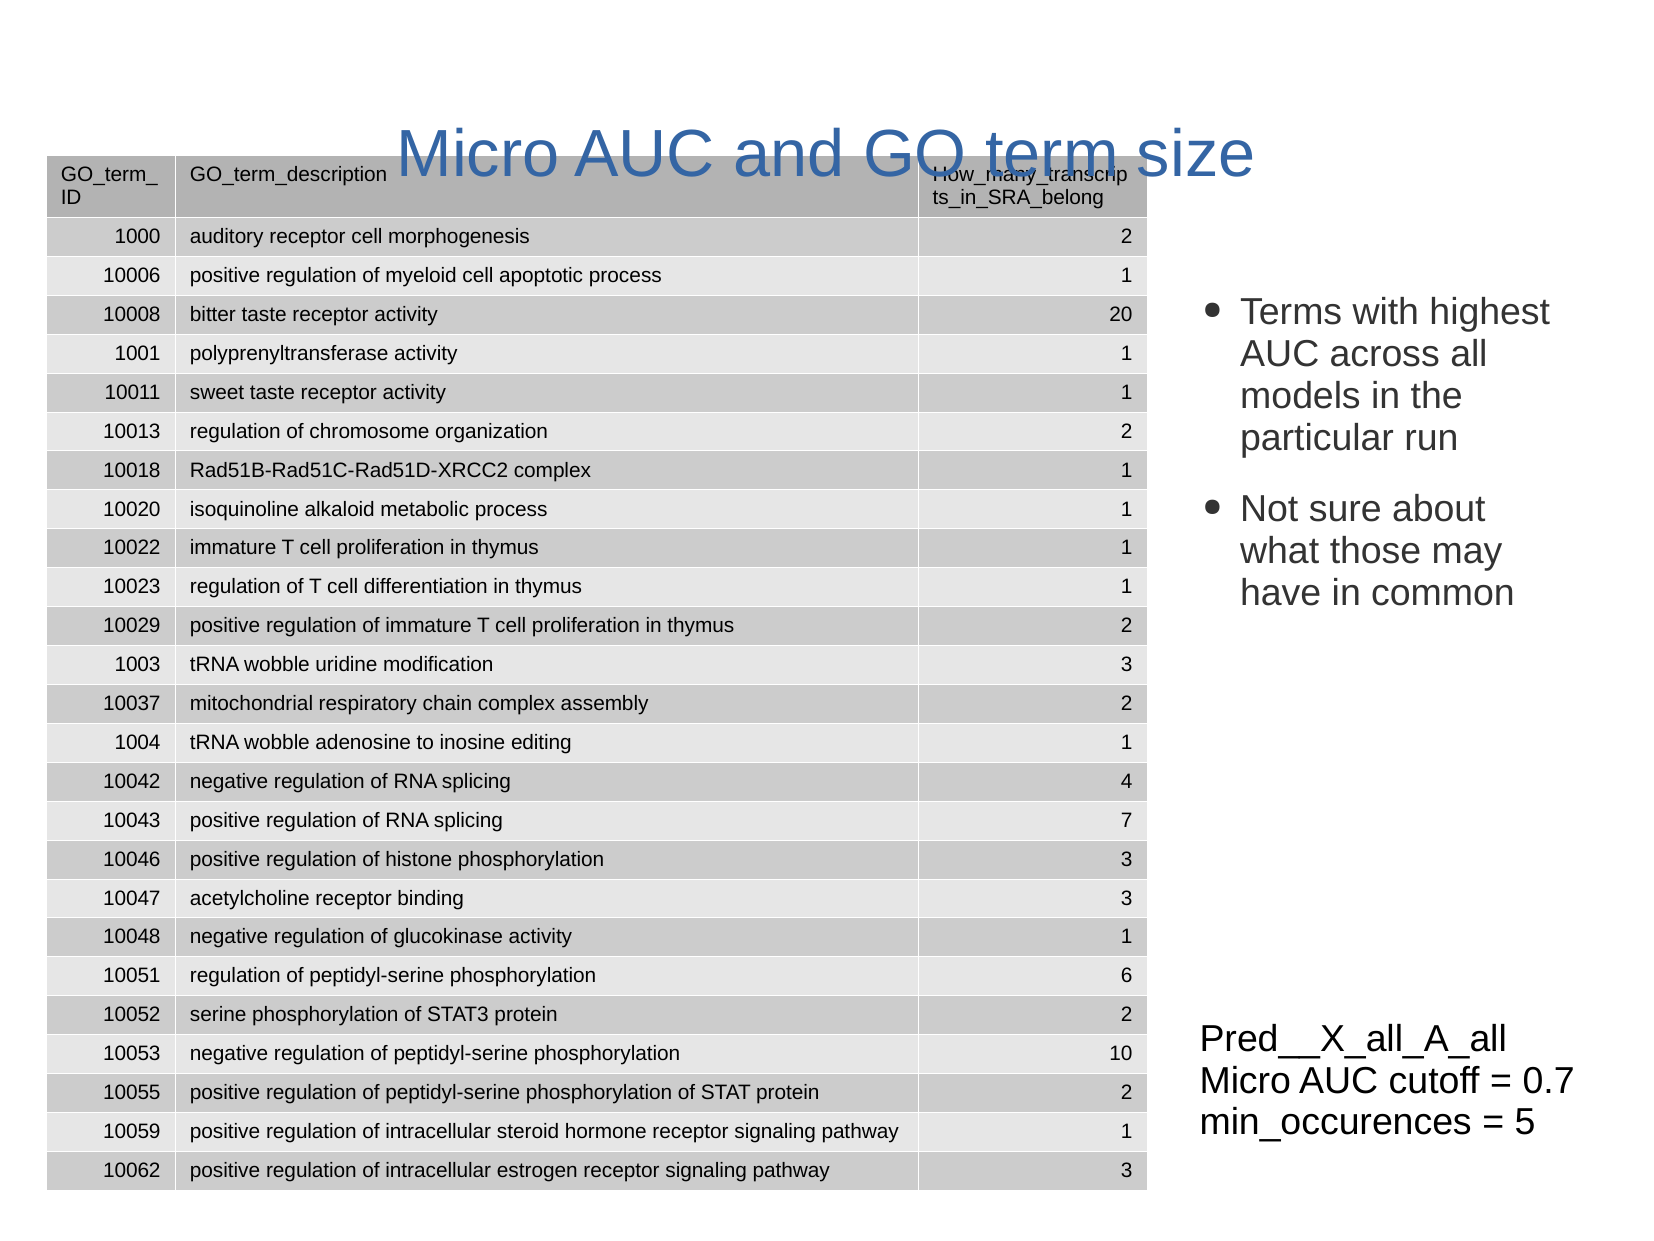

Micro AUC and GO term size
| GO\_term\_ID | GO\_term\_description | How\_many\_transcripts\_in\_SRA\_belong |
| --- | --- | --- |
| 1000 | auditory receptor cell morphogenesis | 2 |
| 10006 | positive regulation of myeloid cell apoptotic process | 1 |
| 10008 | bitter taste receptor activity | 20 |
| 1001 | polyprenyltransferase activity | 1 |
| 10011 | sweet taste receptor activity | 1 |
| 10013 | regulation of chromosome organization | 2 |
| 10018 | Rad51B-Rad51C-Rad51D-XRCC2 complex | 1 |
| 10020 | isoquinoline alkaloid metabolic process | 1 |
| 10022 | immature T cell proliferation in thymus | 1 |
| 10023 | regulation of T cell differentiation in thymus | 1 |
| 10029 | positive regulation of immature T cell proliferation in thymus | 2 |
| 1003 | tRNA wobble uridine modification | 3 |
| 10037 | mitochondrial respiratory chain complex assembly | 2 |
| 1004 | tRNA wobble adenosine to inosine editing | 1 |
| 10042 | negative regulation of RNA splicing | 4 |
| 10043 | positive regulation of RNA splicing | 7 |
| 10046 | positive regulation of histone phosphorylation | 3 |
| 10047 | acetylcholine receptor binding | 3 |
| 10048 | negative regulation of glucokinase activity | 1 |
| 10051 | regulation of peptidyl-serine phosphorylation | 6 |
| 10052 | serine phosphorylation of STAT3 protein | 2 |
| 10053 | negative regulation of peptidyl-serine phosphorylation | 10 |
| 10055 | positive regulation of peptidyl-serine phosphorylation of STAT protein | 2 |
| 10059 | positive regulation of intracellular steroid hormone receptor signaling pathway | 1 |
| 10062 | positive regulation of intracellular estrogen receptor signaling pathway | 3 |
#
Terms with highest AUC across all models in the particular run
Not sure about what those may have in common
Pred__X_all_A_all
Micro AUC cutoff = 0.7
min_occurences = 5